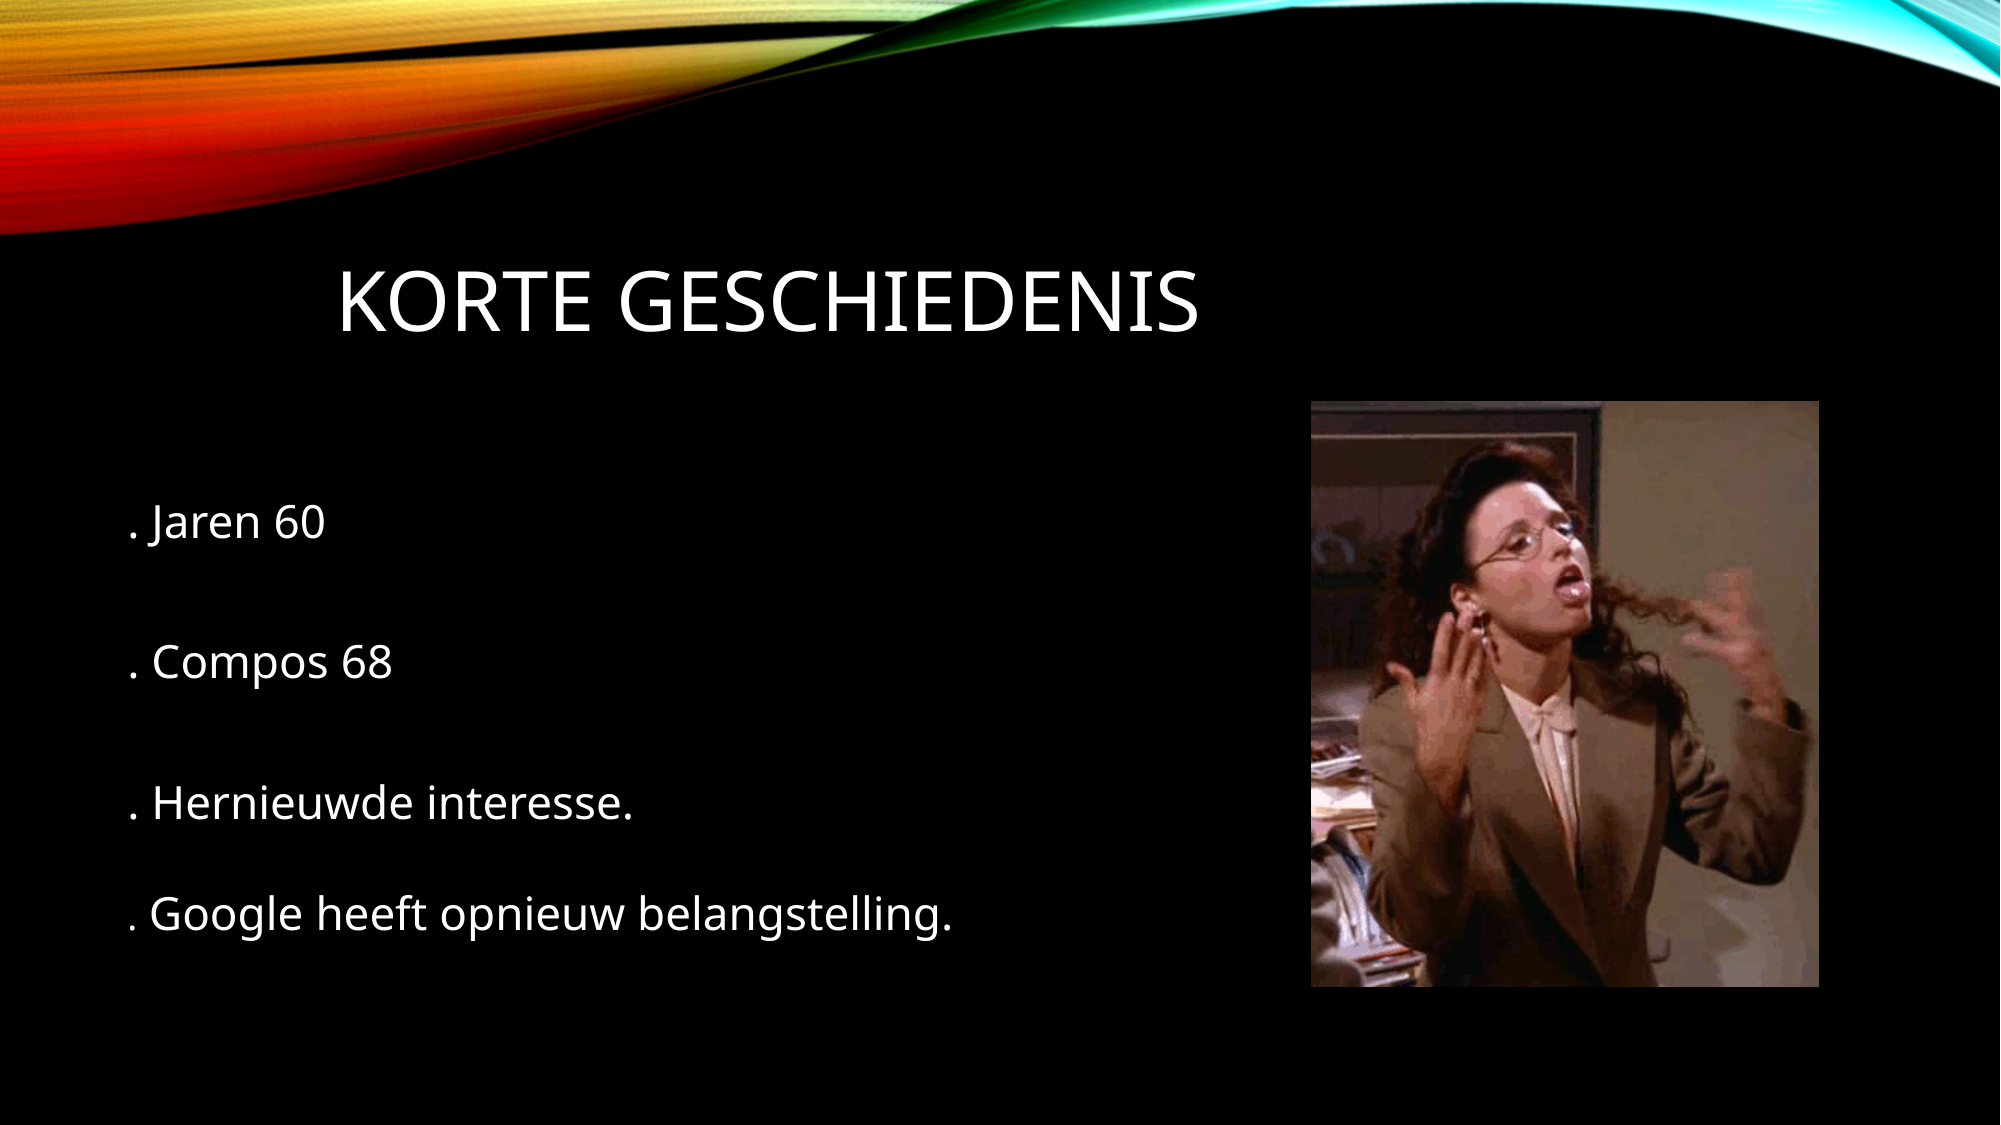

Korte geschiedenis
. Jaren 60
. Compos 68
. Hernieuwde interesse.
. Google heeft opnieuw belangstelling.